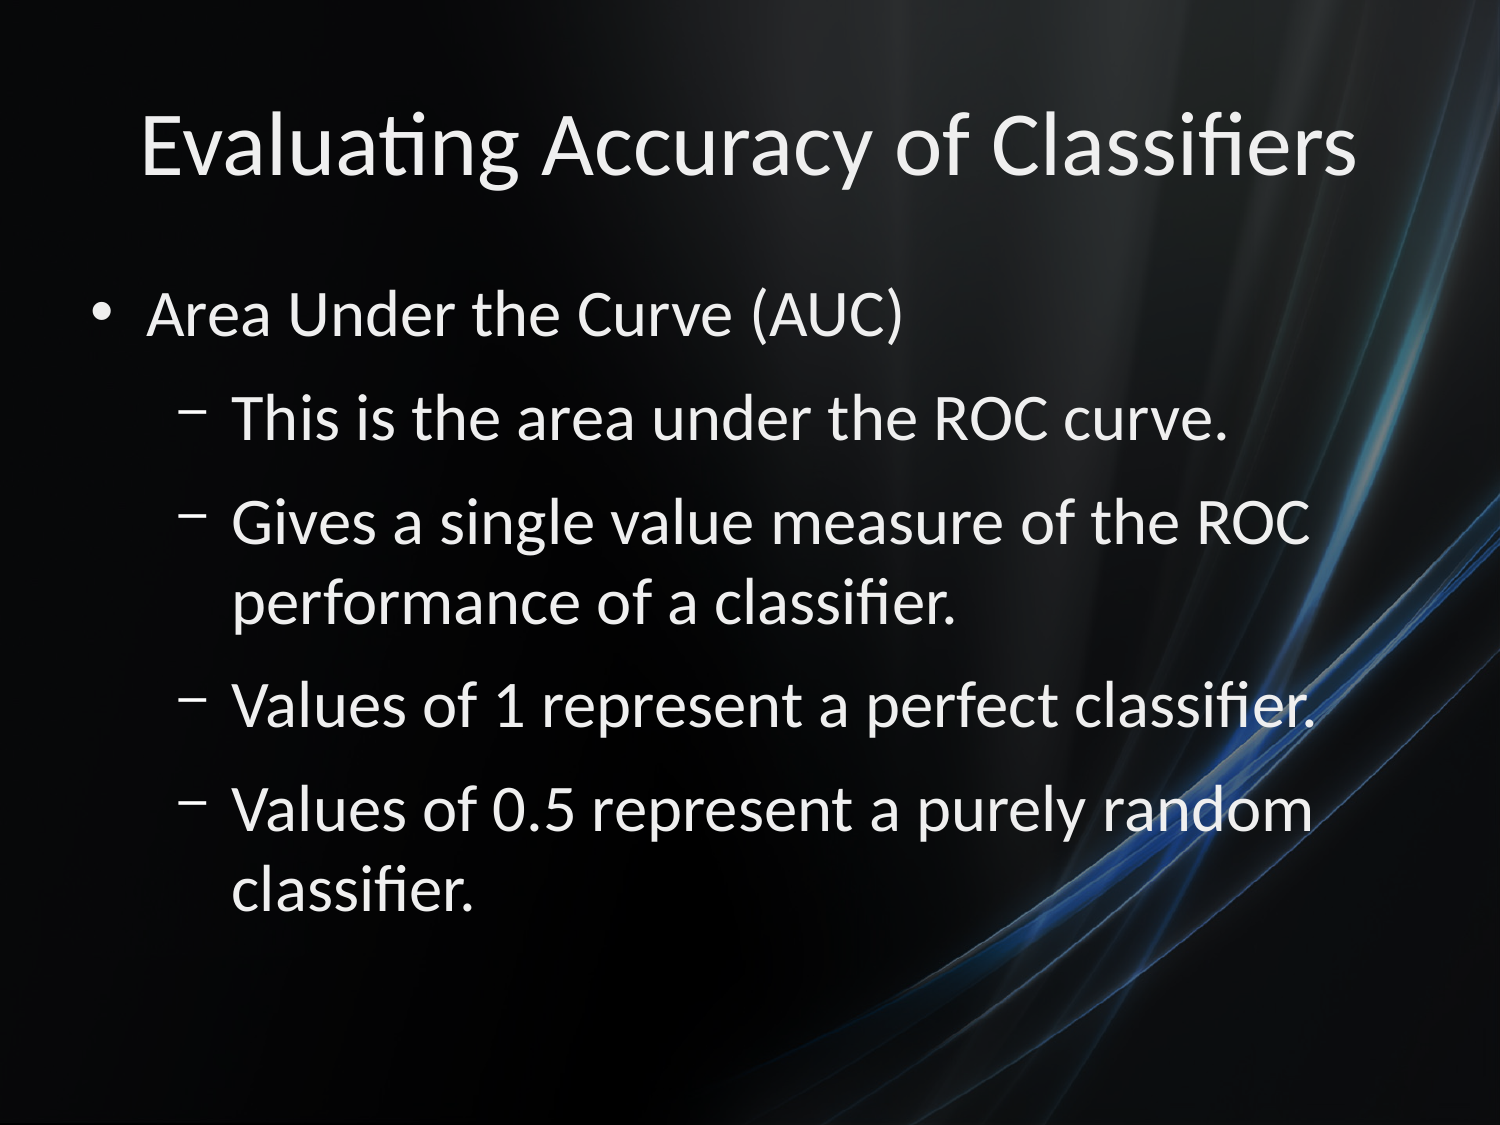

# Evaluating Accuracy of Classifiers
Area Under the Curve (AUC)
This is the area under the ROC curve.
Gives a single value measure of the ROC performance of a classifier.
Values of 1 represent a perfect classifier.
Values of 0.5 represent a purely random classifier.